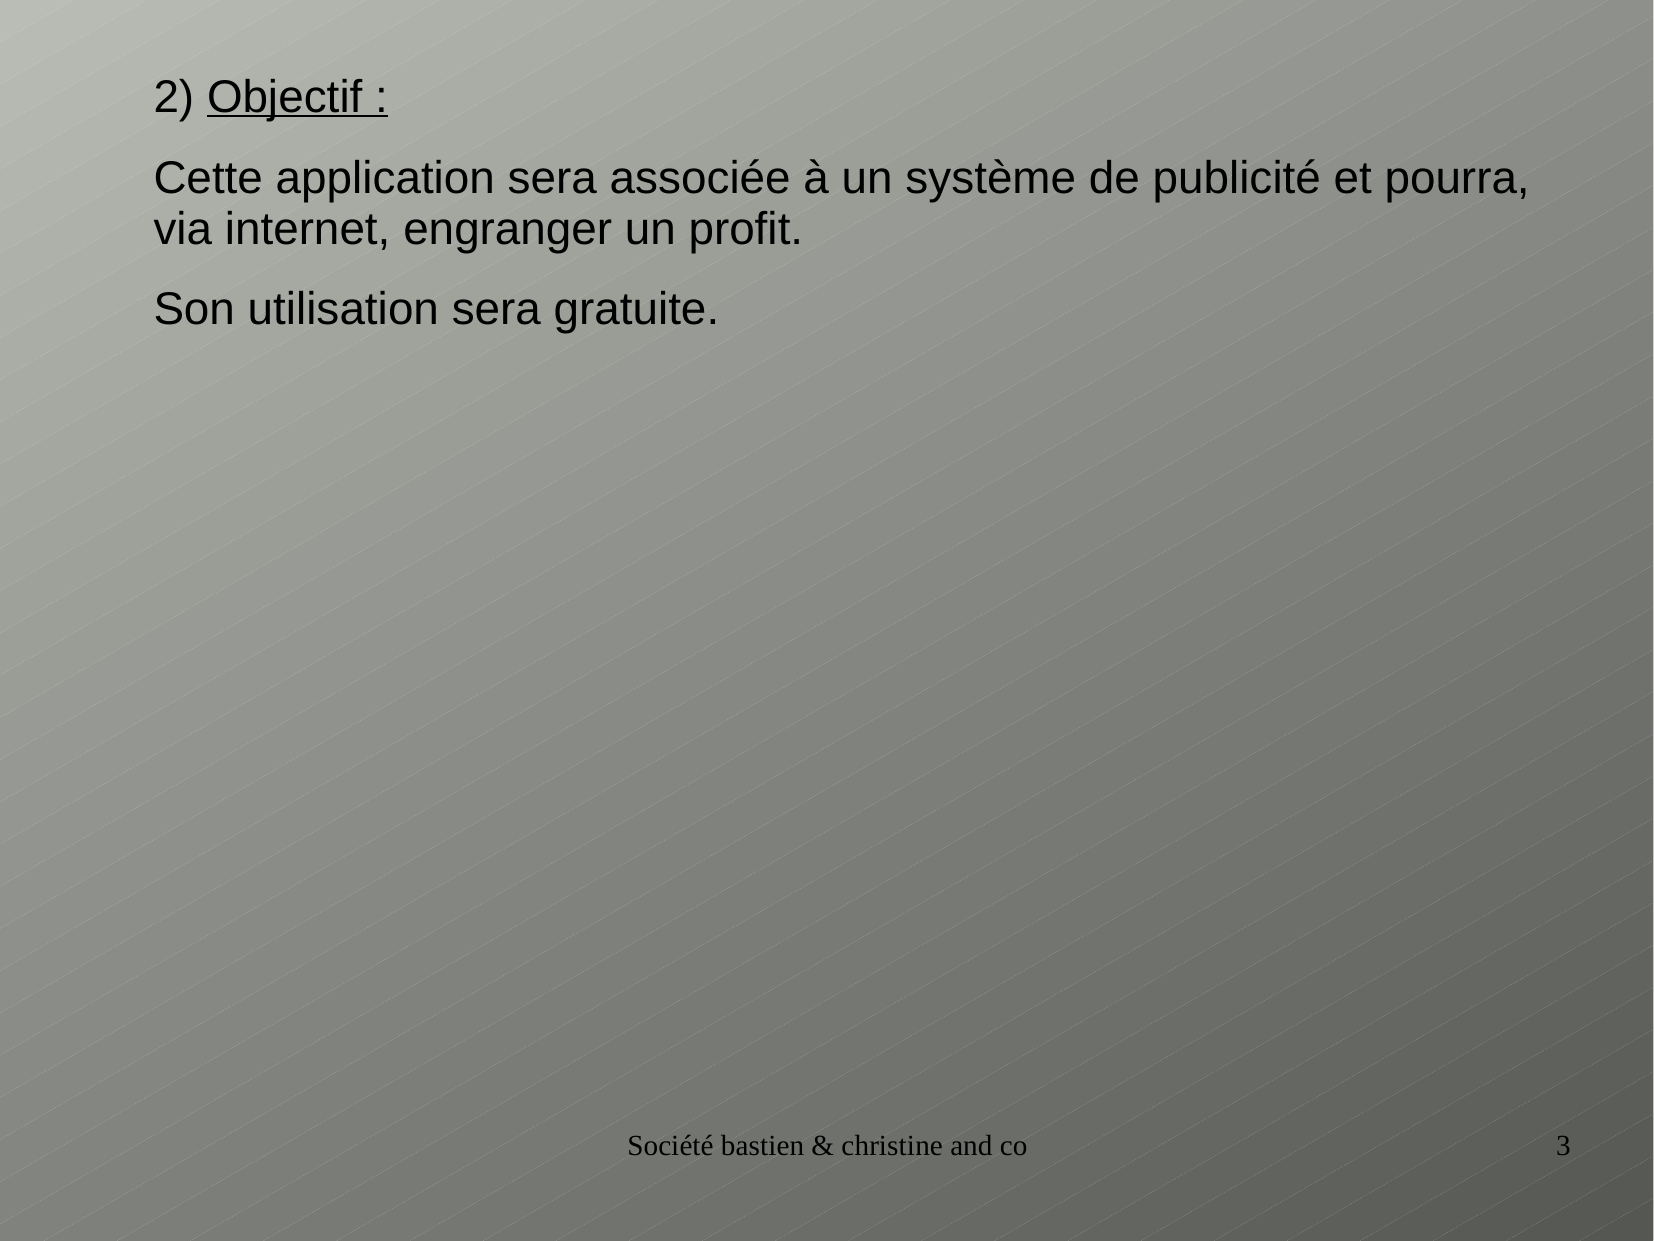

# 2) Objectif :
Cette application sera associée à un système de publicité et pourra, via internet, engranger un profit.
Son utilisation sera gratuite.
Société bastien & christine and co
3